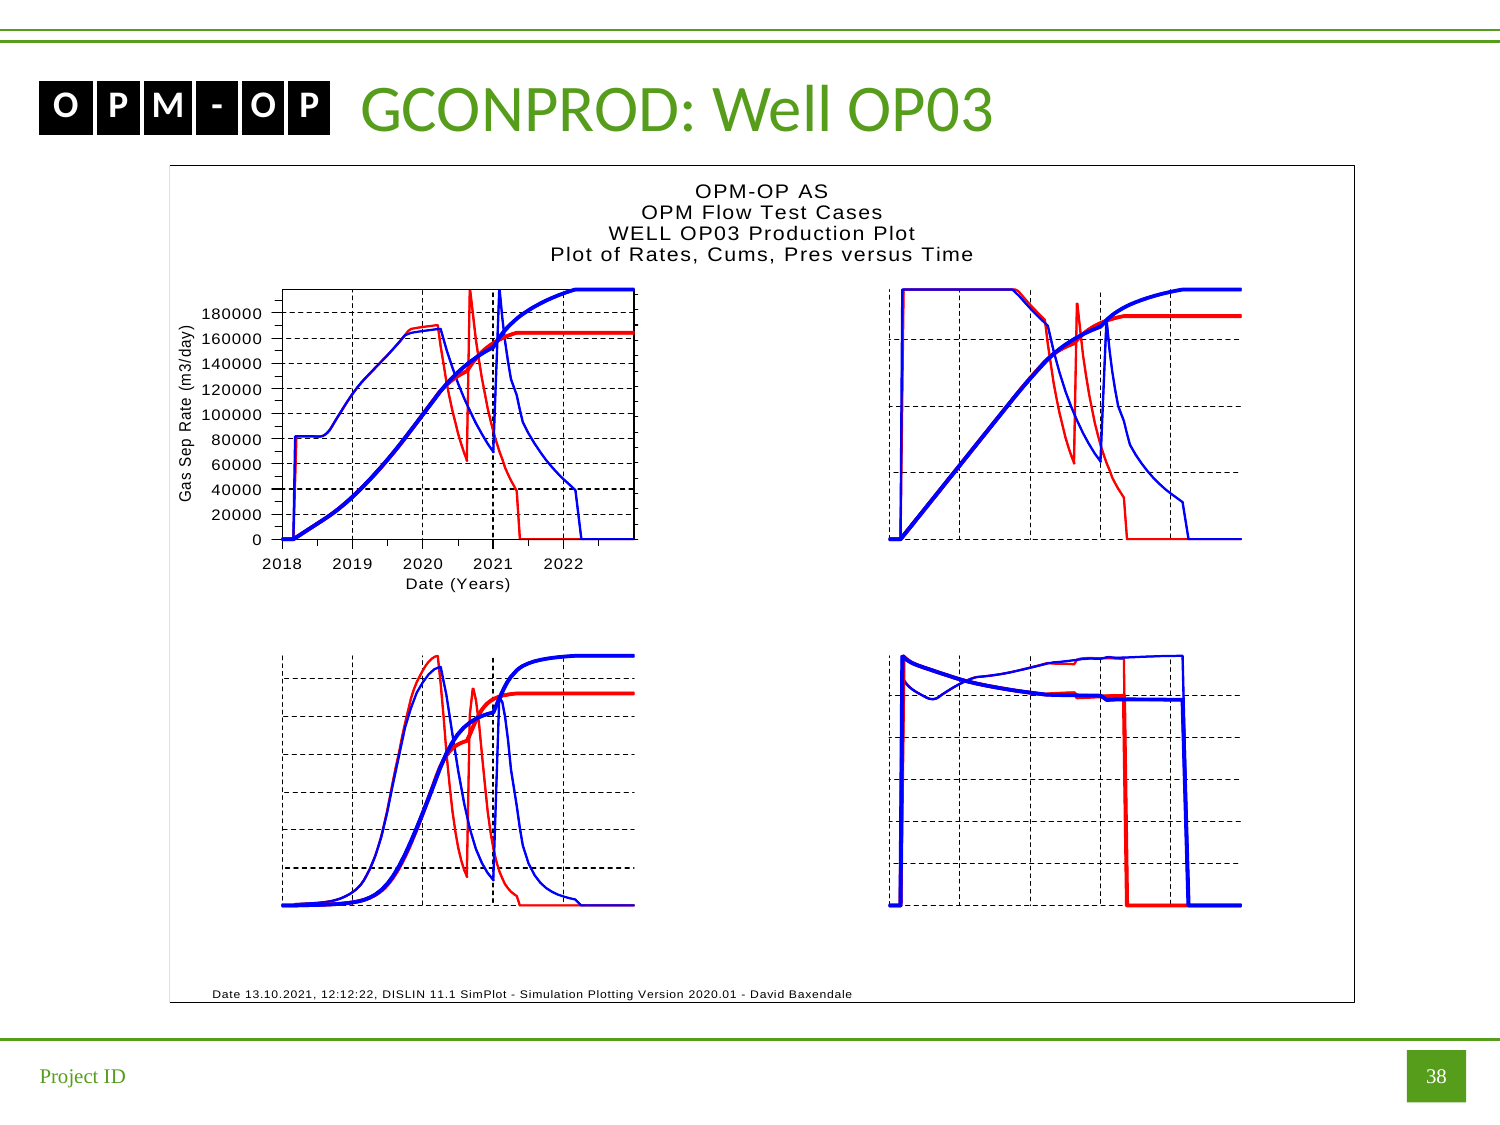

# GCONPROD: Well OP03
Project ID
38